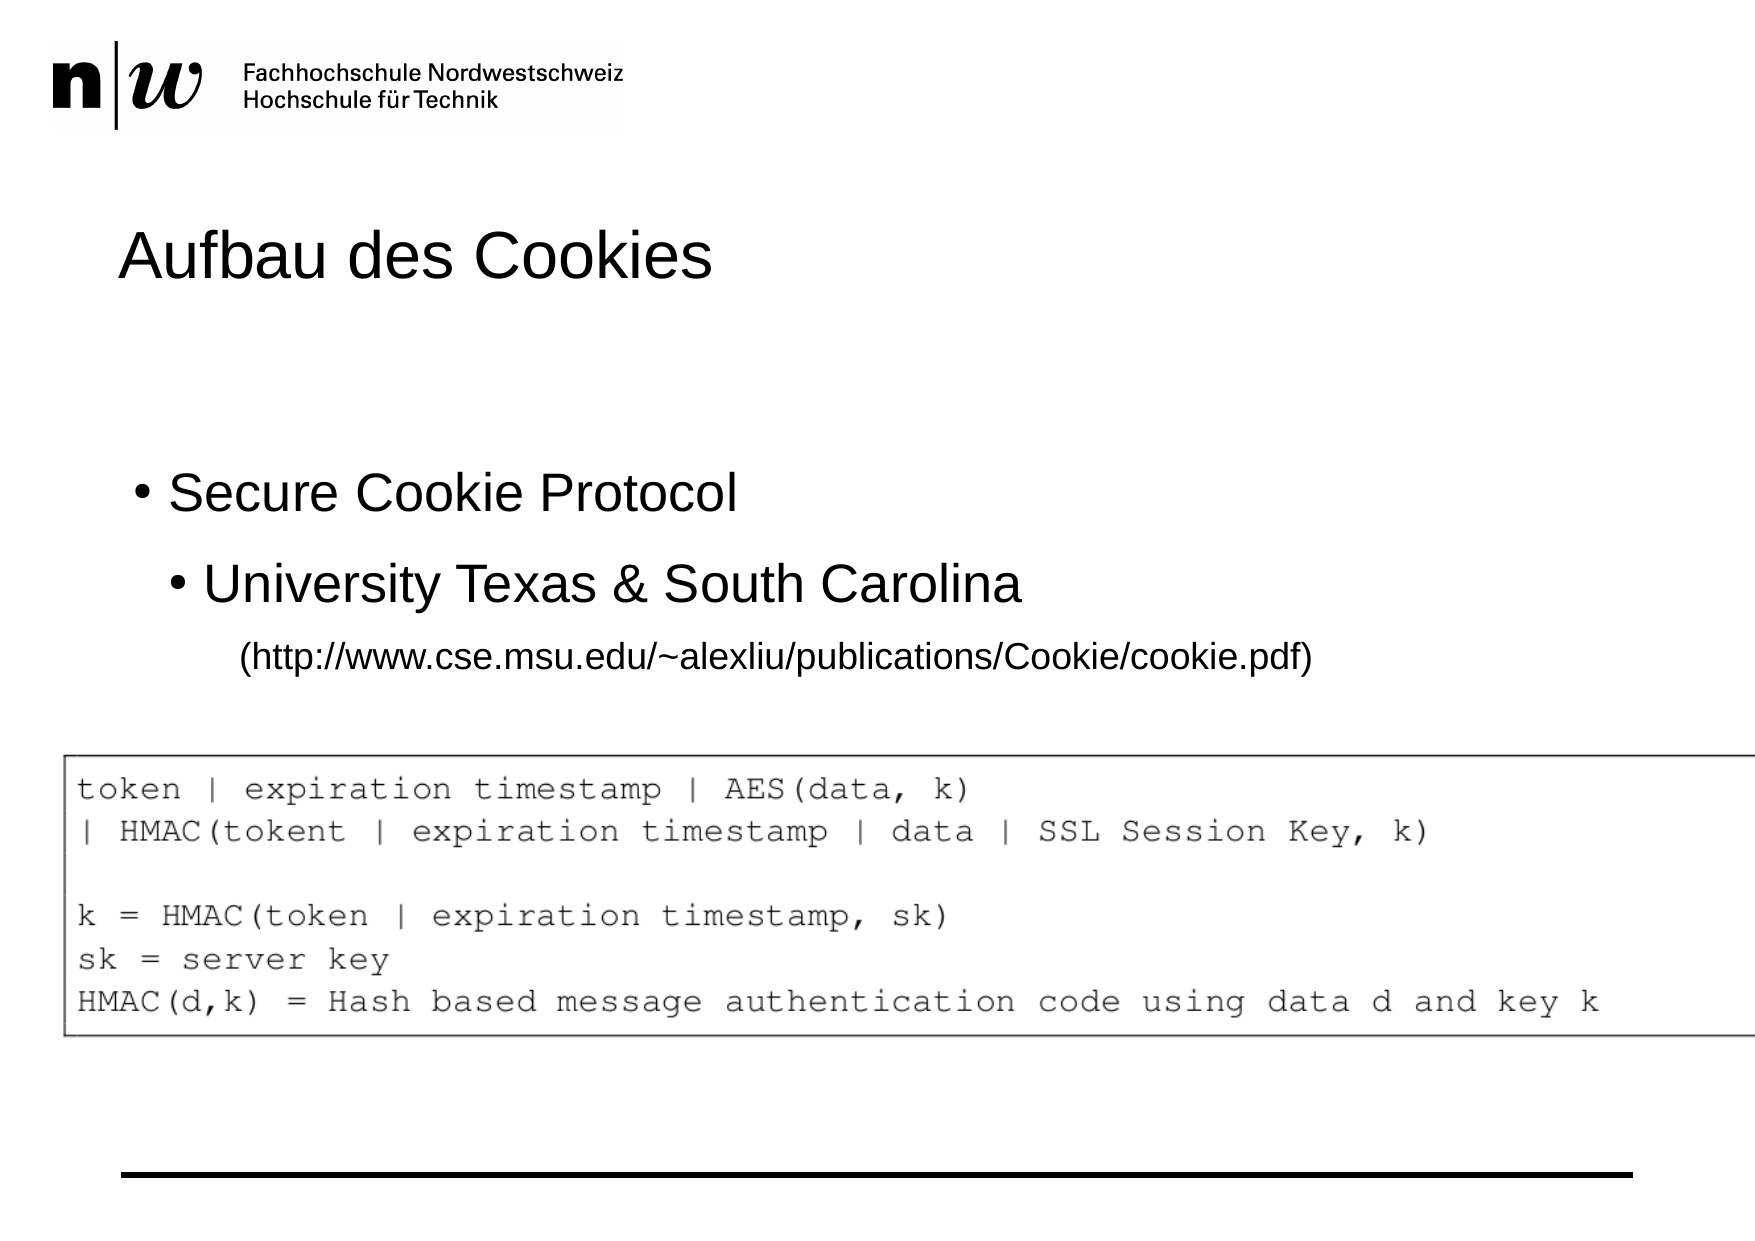

Aufbau des Cookies
Secure Cookie Protocol
University Texas & South Carolina
(http://www.cse.msu.edu/~alexliu/publications/Cookie/cookie.pdf)